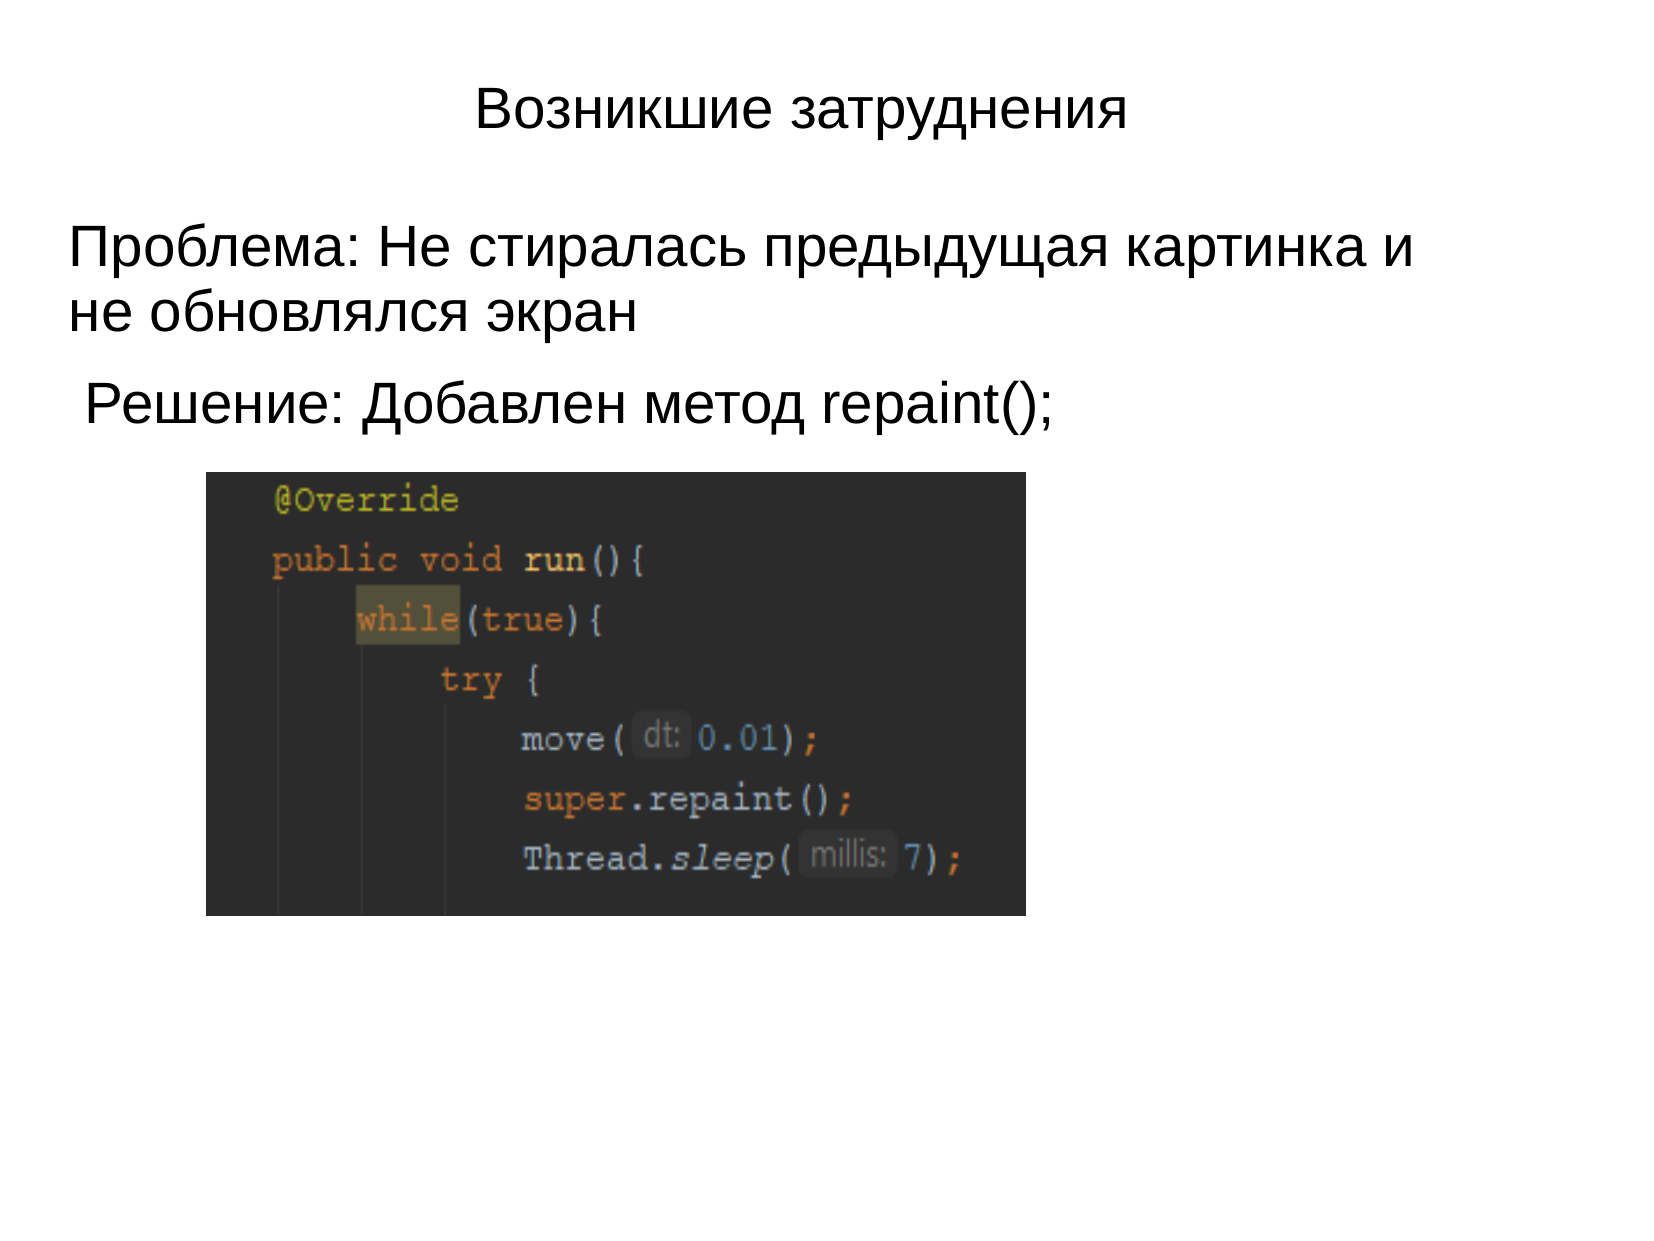

Возникшие затруднения
Проблема: Не стиралась предыдущая картинка и не обновлялся экран
Решение: Добавлен метод repaint();